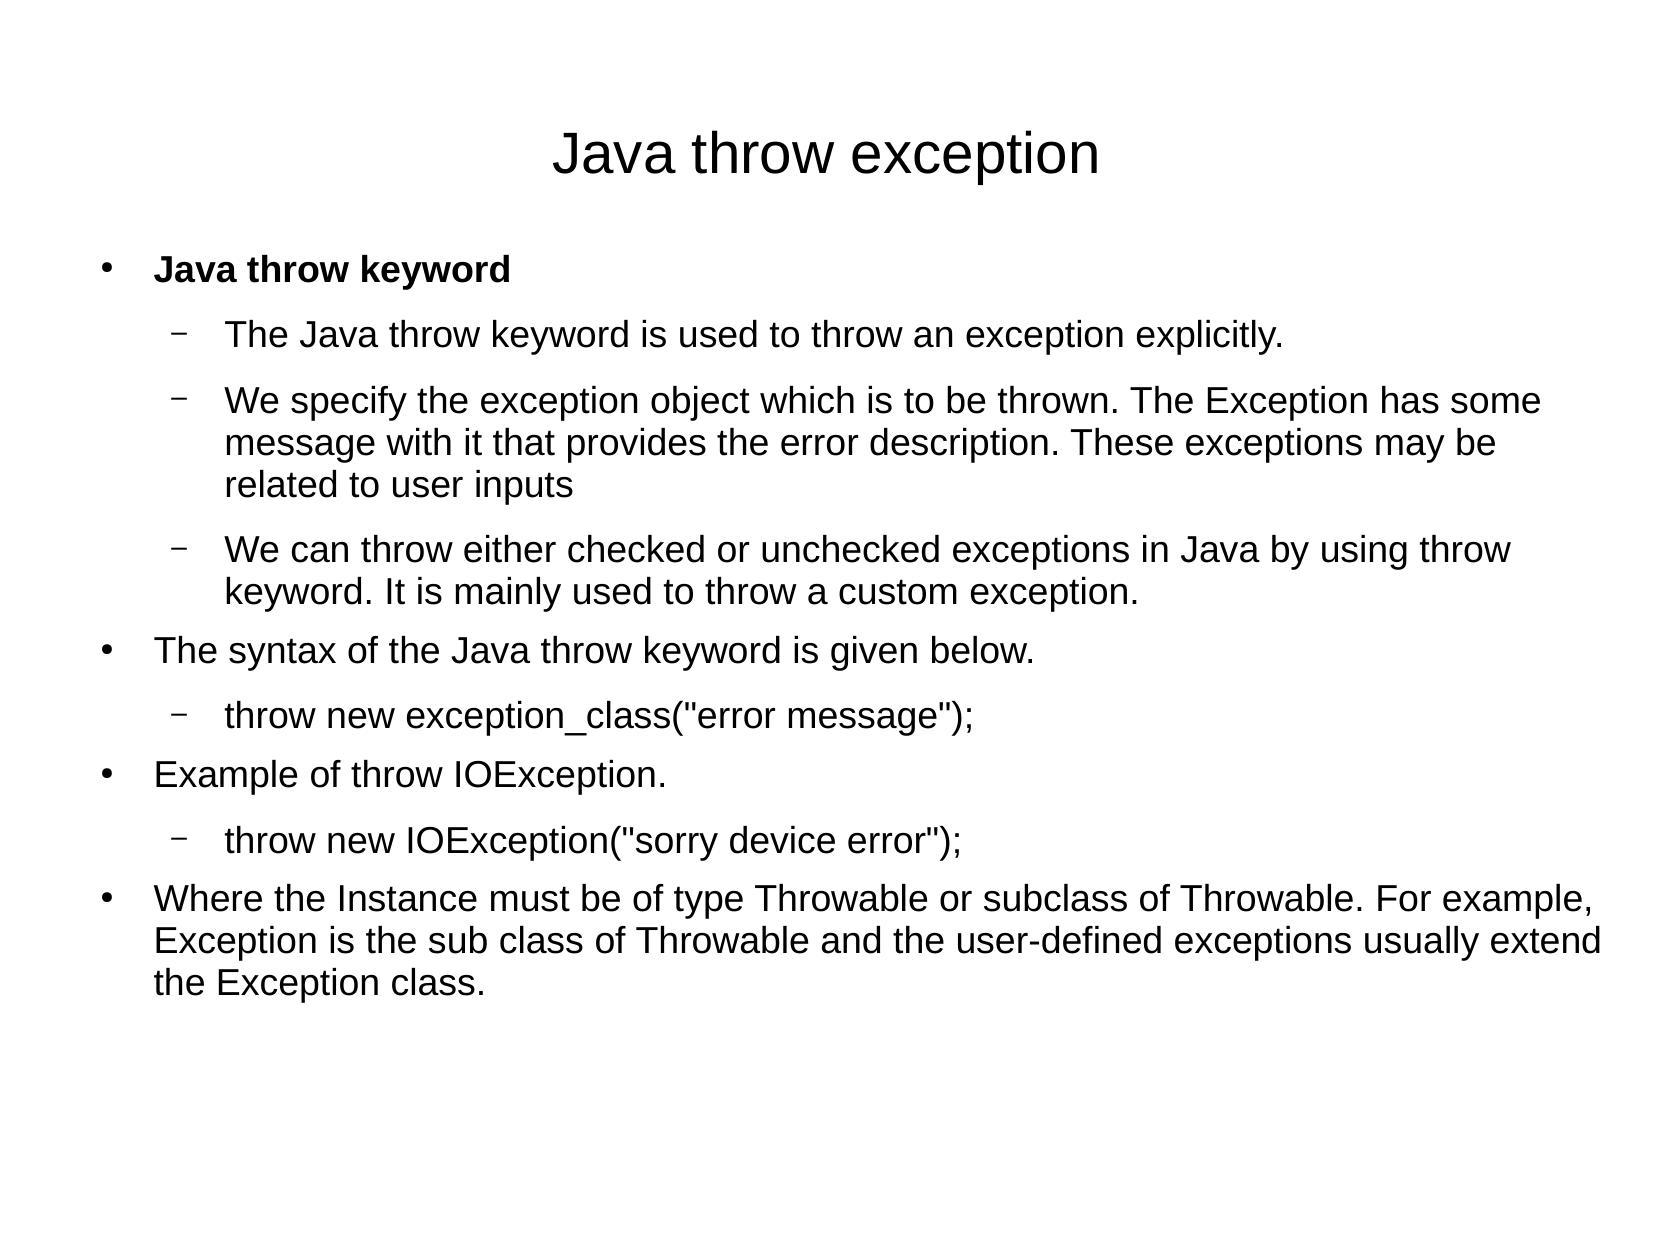

# Java throw exception
Java throw keyword
The Java throw keyword is used to throw an exception explicitly.
We specify the exception object which is to be thrown. The Exception has some message with it that provides the error description. These exceptions may be related to user inputs
We can throw either checked or unchecked exceptions in Java by using throw keyword. It is mainly used to throw a custom exception.
The syntax of the Java throw keyword is given below.
throw new exception_class("error message");
Example of throw IOException.
throw new IOException("sorry device error");
Where the Instance must be of type Throwable or subclass of Throwable. For example, Exception is the sub class of Throwable and the user-defined exceptions usually extend the Exception class.